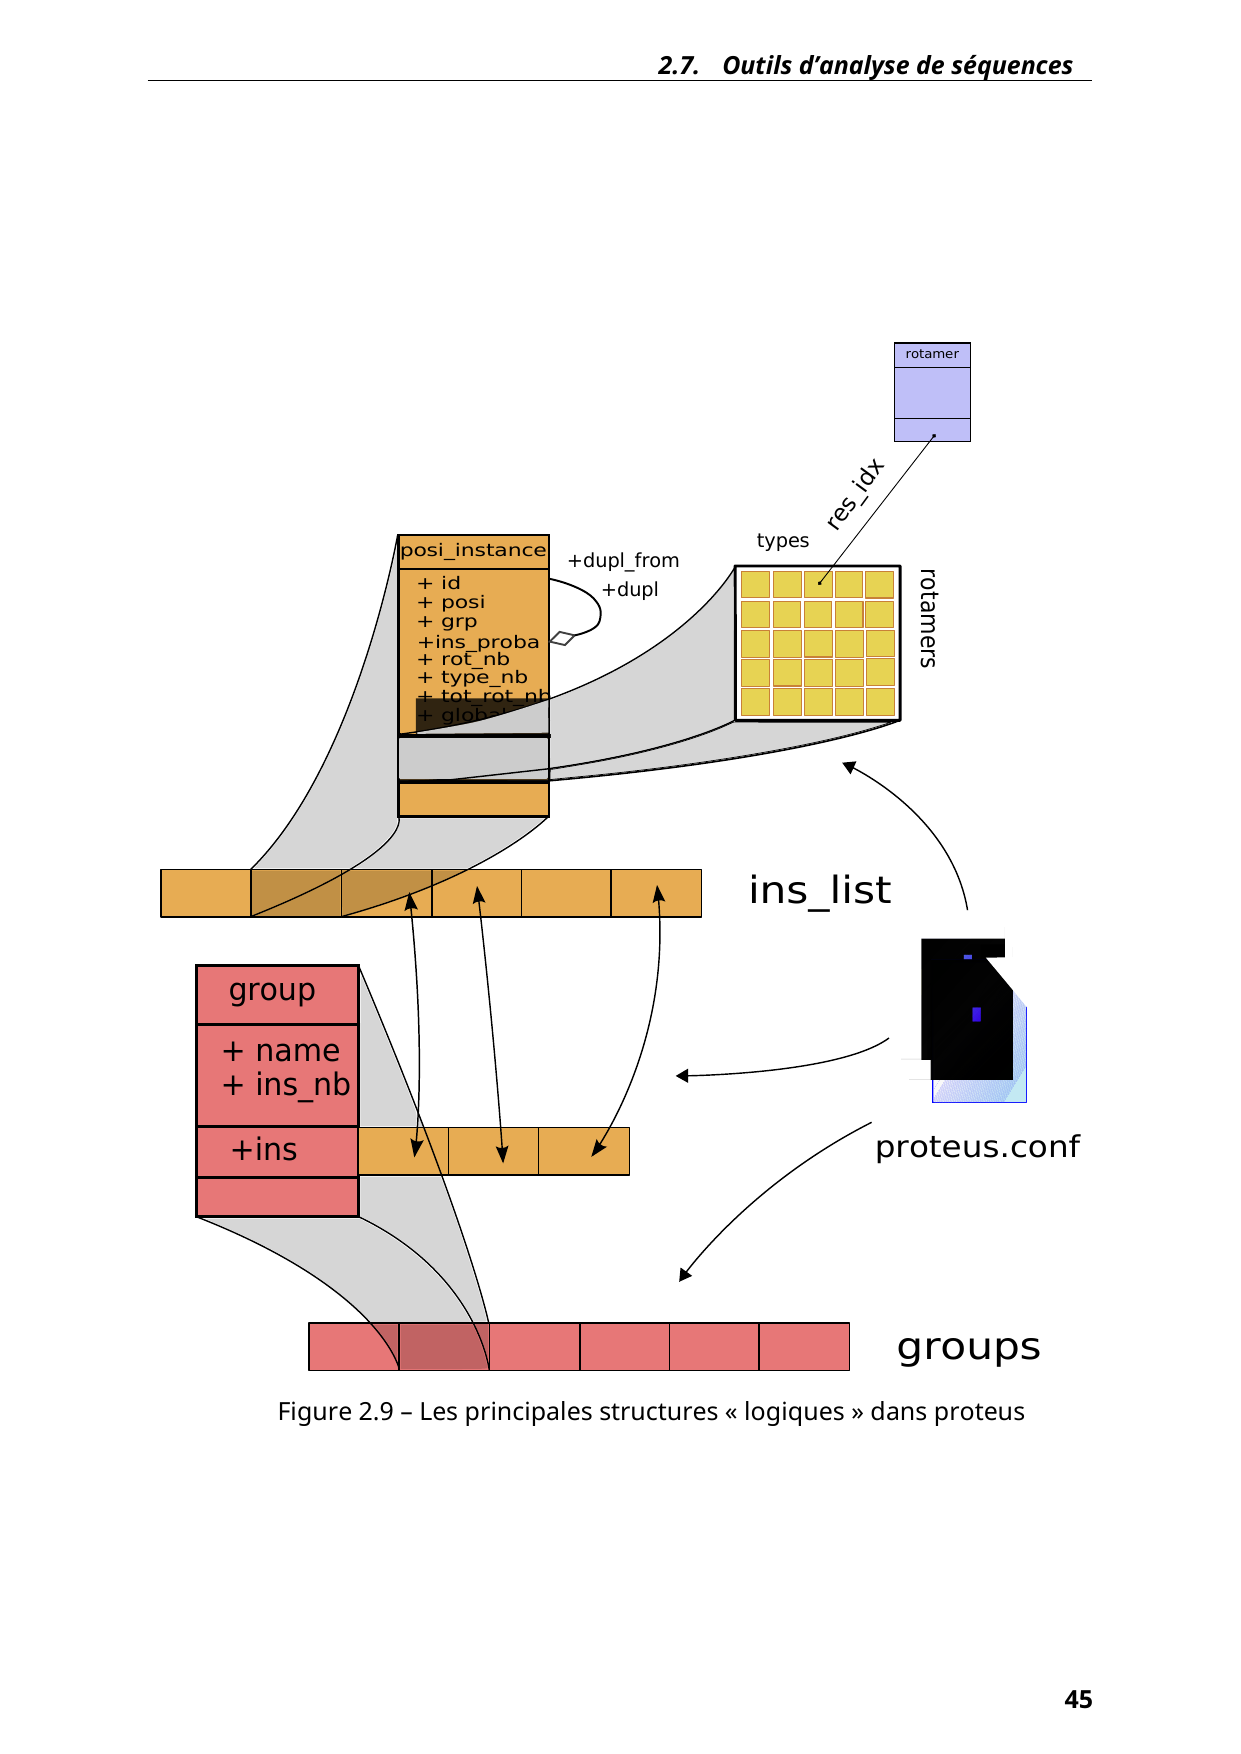

2.7.
Outils d’analyse de séquences
rotamer
res_idx
types
posi_instance
+dupl_from
+ id
+dupl
+ posi
rotamers
+ grp
+ins_proba
+ rot_nb
+ type_nb
+ tot_rot_nb
+ global_idx
+ space
ins_list
group
+ name
+ ins_nb
proteus.conf
+ins
groups
Figure 2.9 – Les principales structures « logiques » dans proteus
45